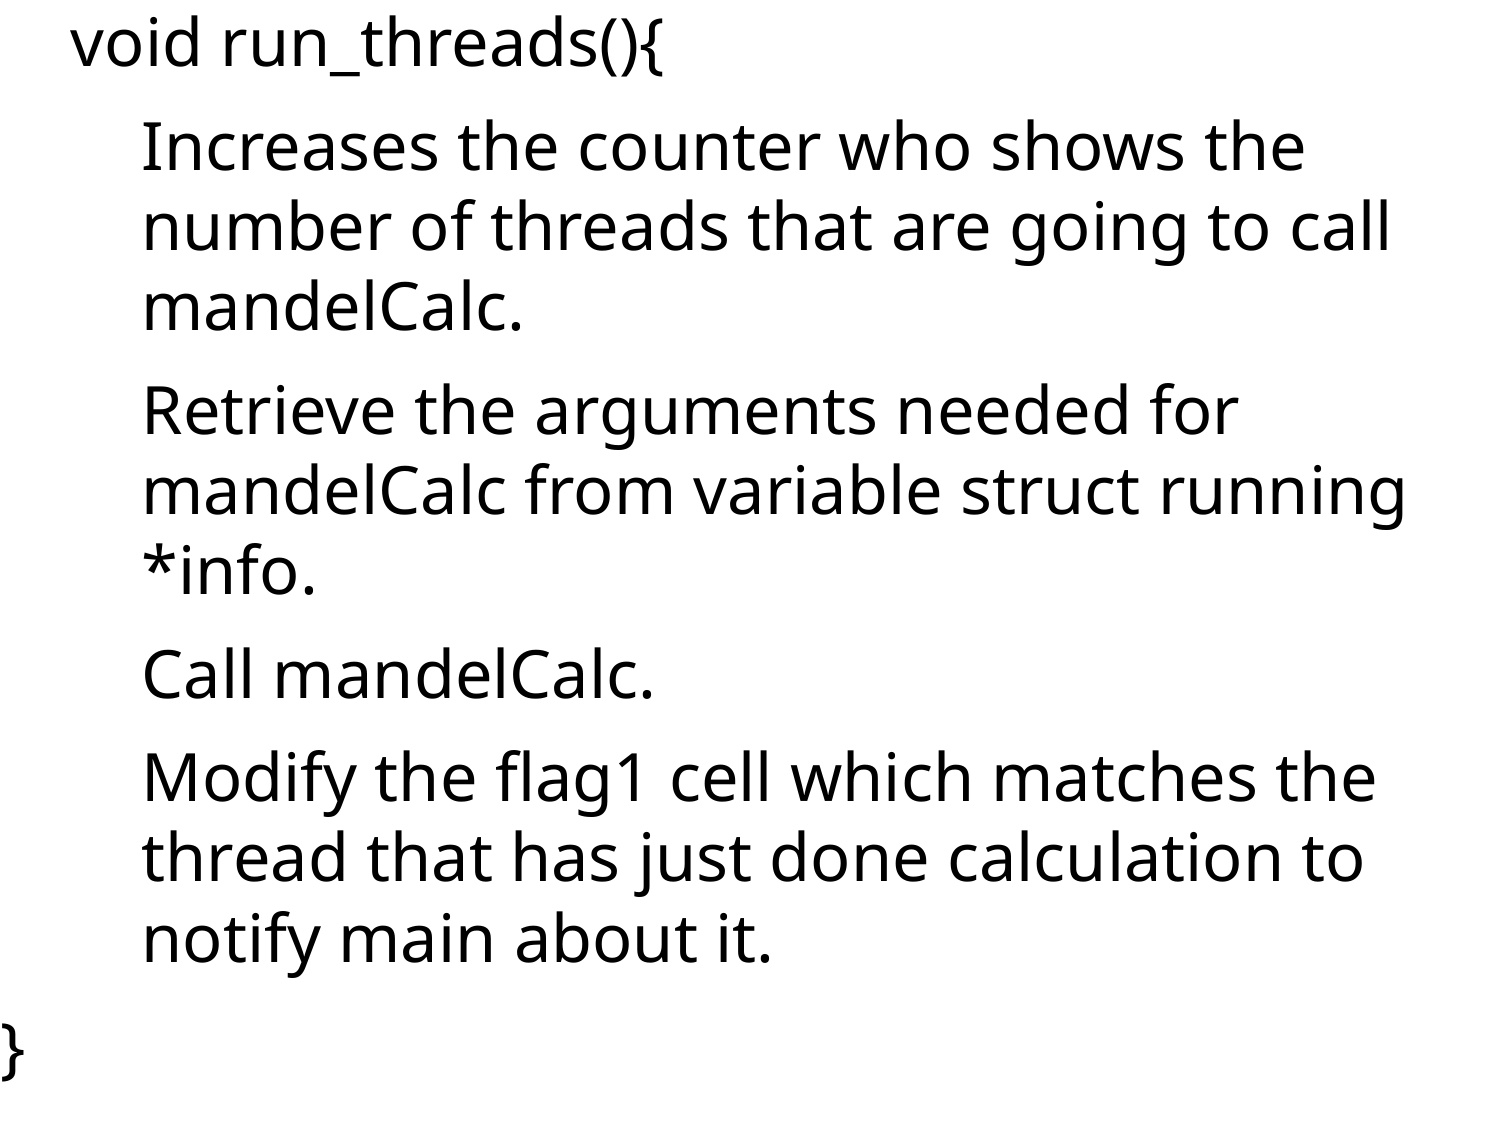

# void run_threads(){
Increases the counter who shows the number of threads that are going to call mandelCalc.
Retrieve the arguments needed for mandelCalc from variable struct running *info.
Call mandelCalc.
Modify the flag1 cell which matches the thread that has just done calculation to notify main about it.
}